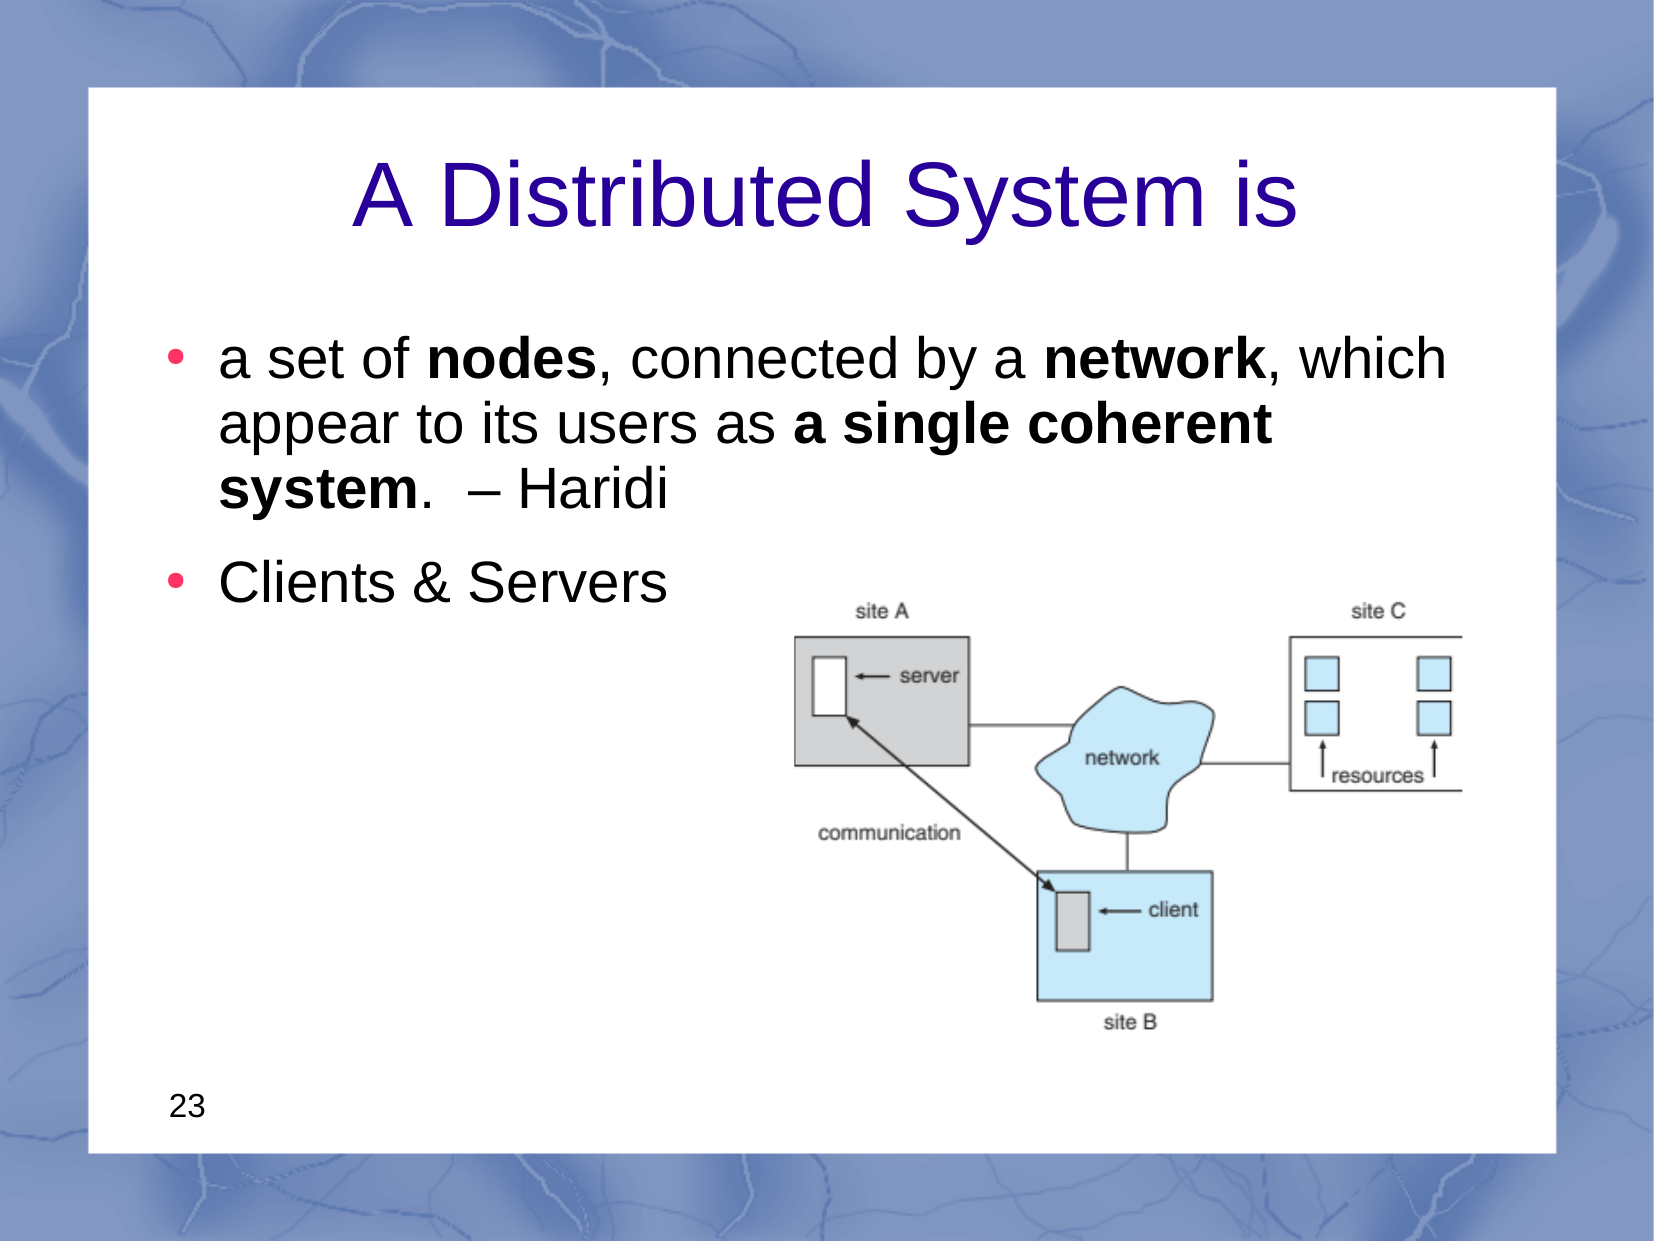

# A Distributed System is
a set of nodes, connected by a network, which appear to its users as a single coherent system. – Haridi
Clients & Servers
23